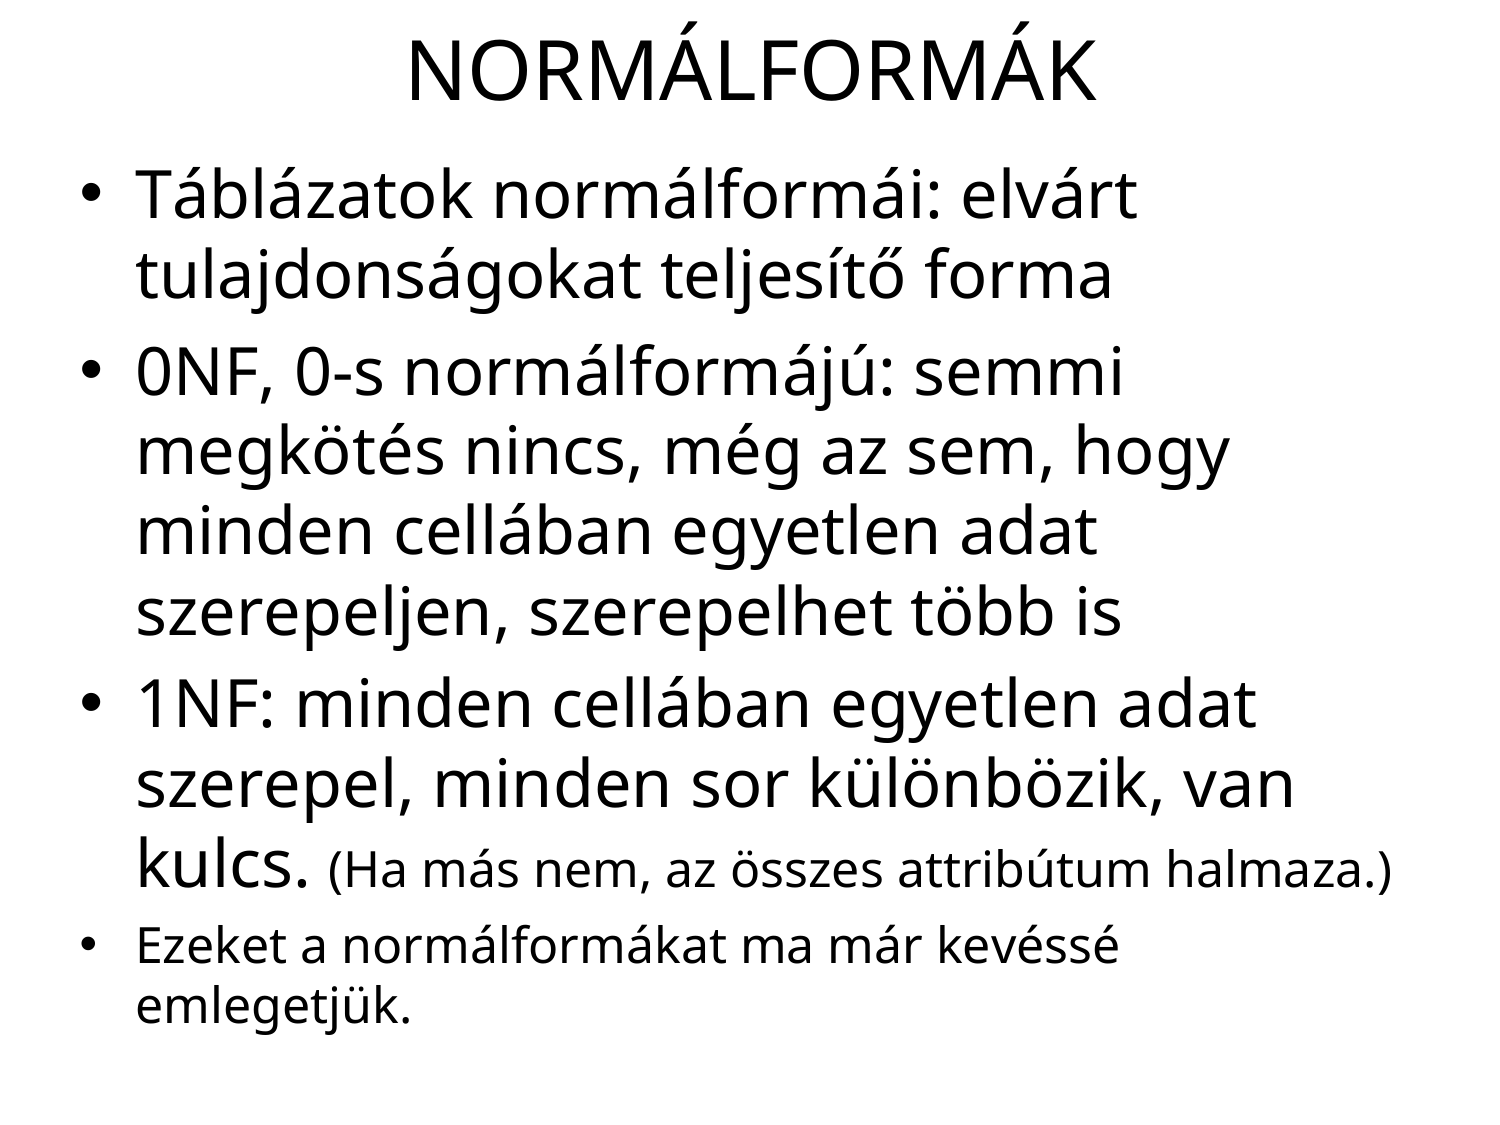

# NORMÁLFORMÁK
Táblázatok normálformái: elvárt tulajdonságokat teljesítő forma
0NF, 0-s normálformájú: semmi megkötés nincs, még az sem, hogy minden cellában egyetlen adat szerepeljen, szerepelhet több is
1NF: minden cellában egyetlen adat szerepel, minden sor különbözik, van kulcs. (Ha más nem, az összes attribútum halmaza.)‏
Ezeket a normálformákat ma már kevéssé emlegetjük.